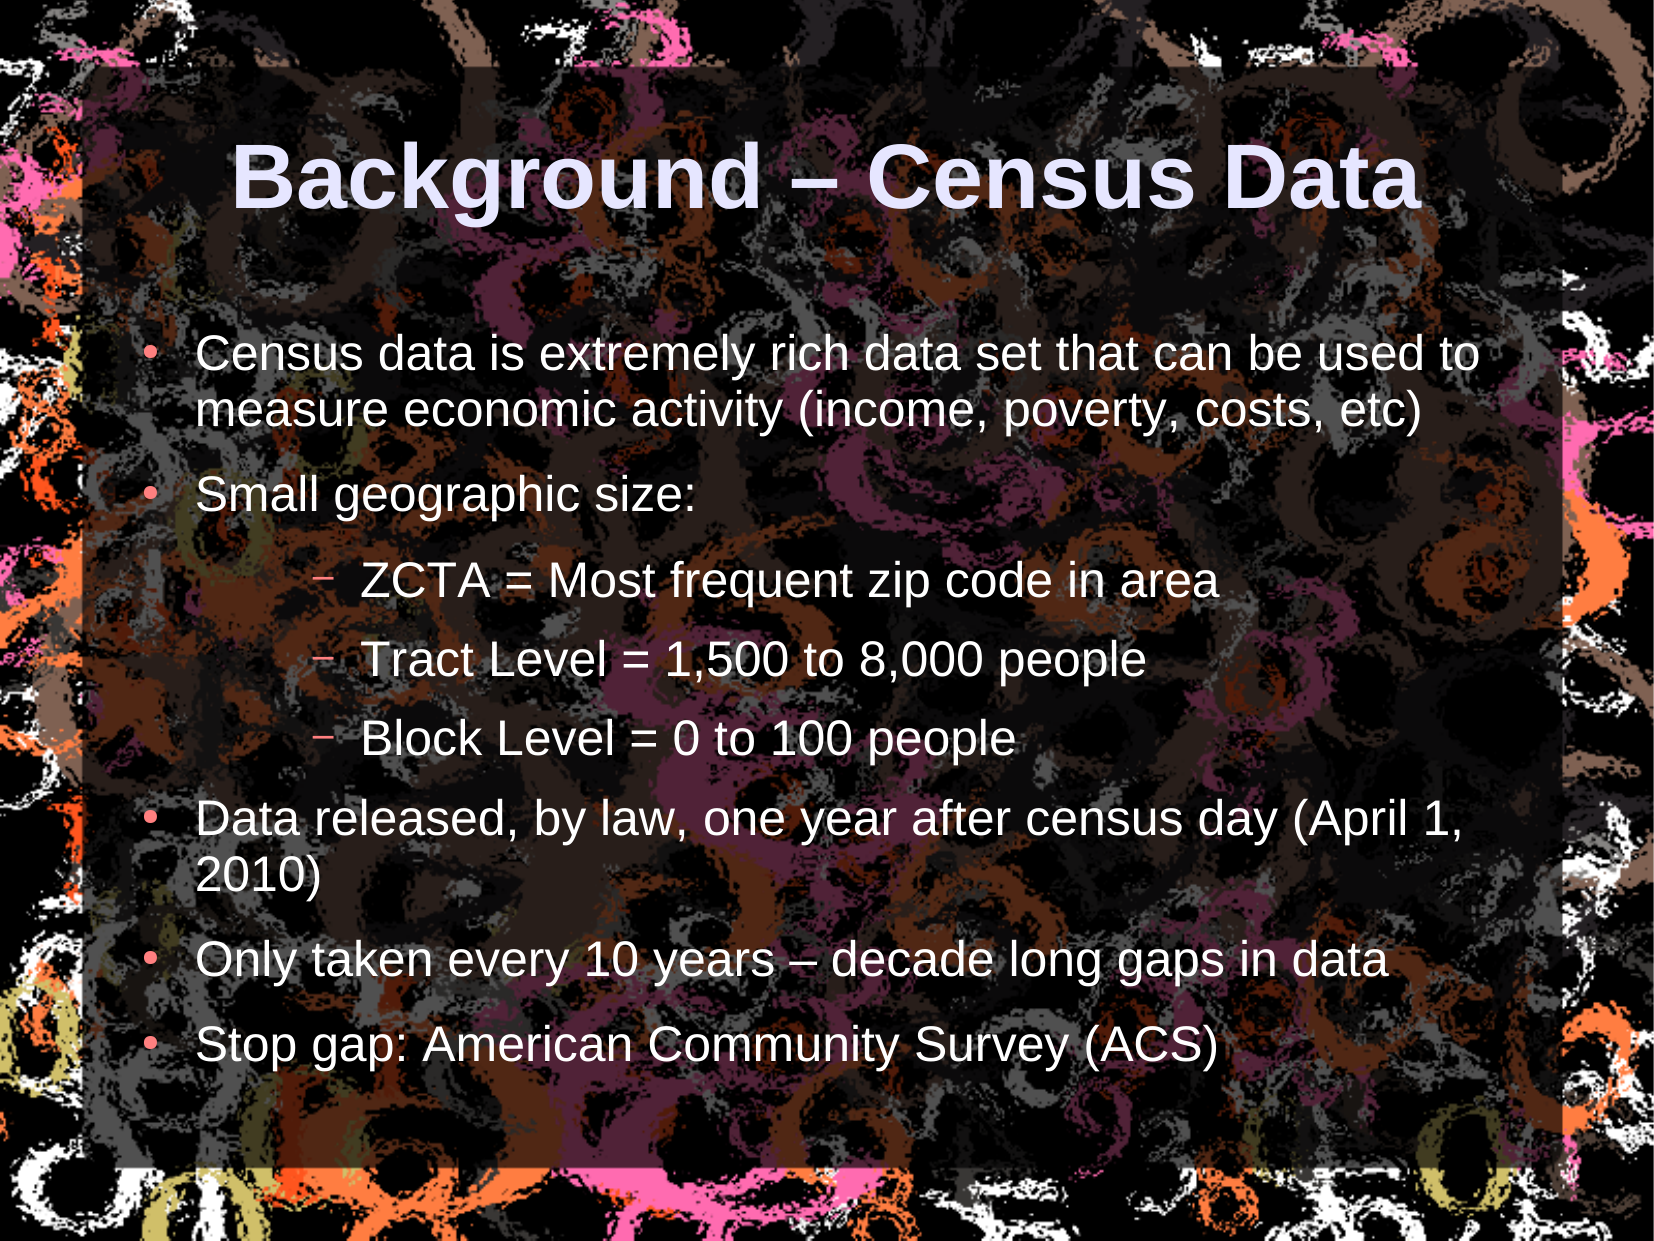

# Background – Census Data
Census data is extremely rich data set that can be used to measure economic activity (income, poverty, costs, etc)
Small geographic size:
ZCTA = Most frequent zip code in area
Tract Level = 1,500 to 8,000 people
Block Level = 0 to 100 people
Data released, by law, one year after census day (April 1, 2010)
Only taken every 10 years – decade long gaps in data
Stop gap: American Community Survey (ACS)